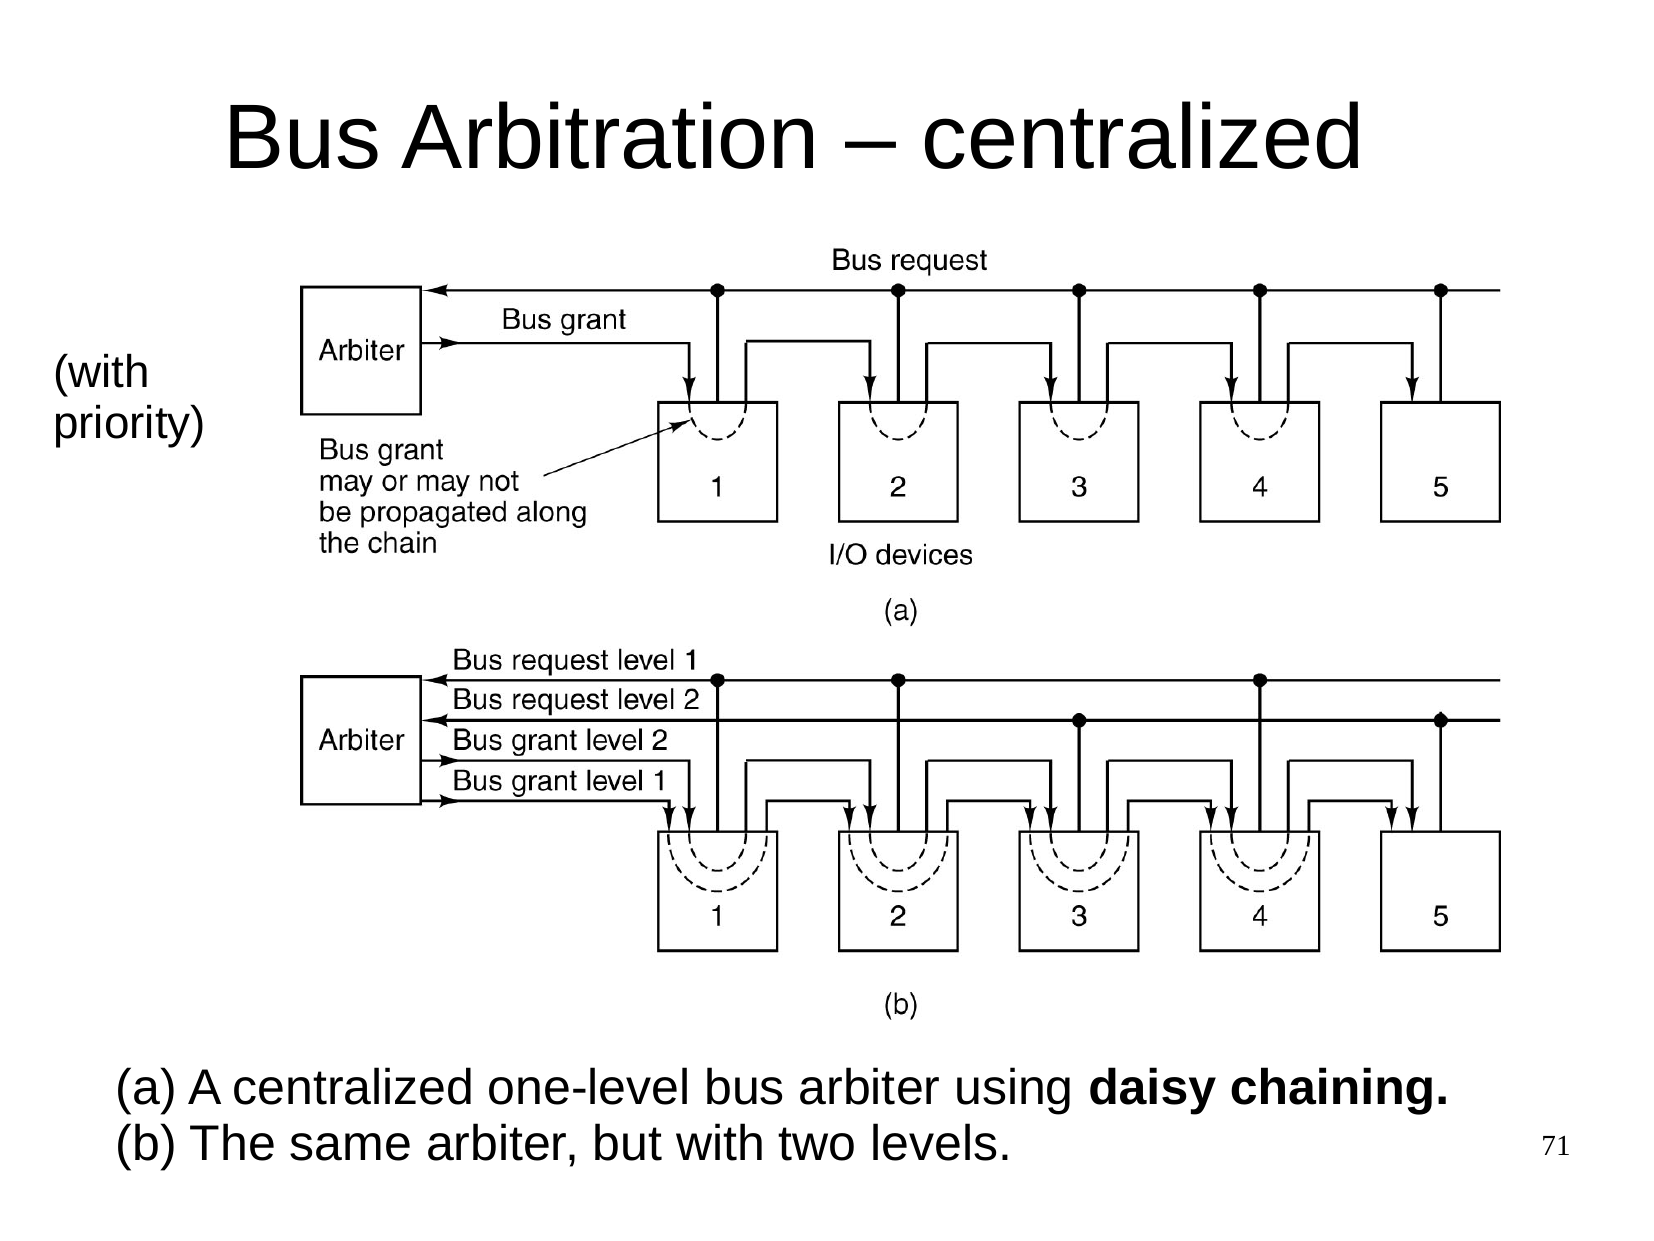

# Bus Arbitration – centralized
(with
priority)
(a) A centralized one-level bus arbiter using daisy chaining.
(b) The same arbiter, but with two levels.
71